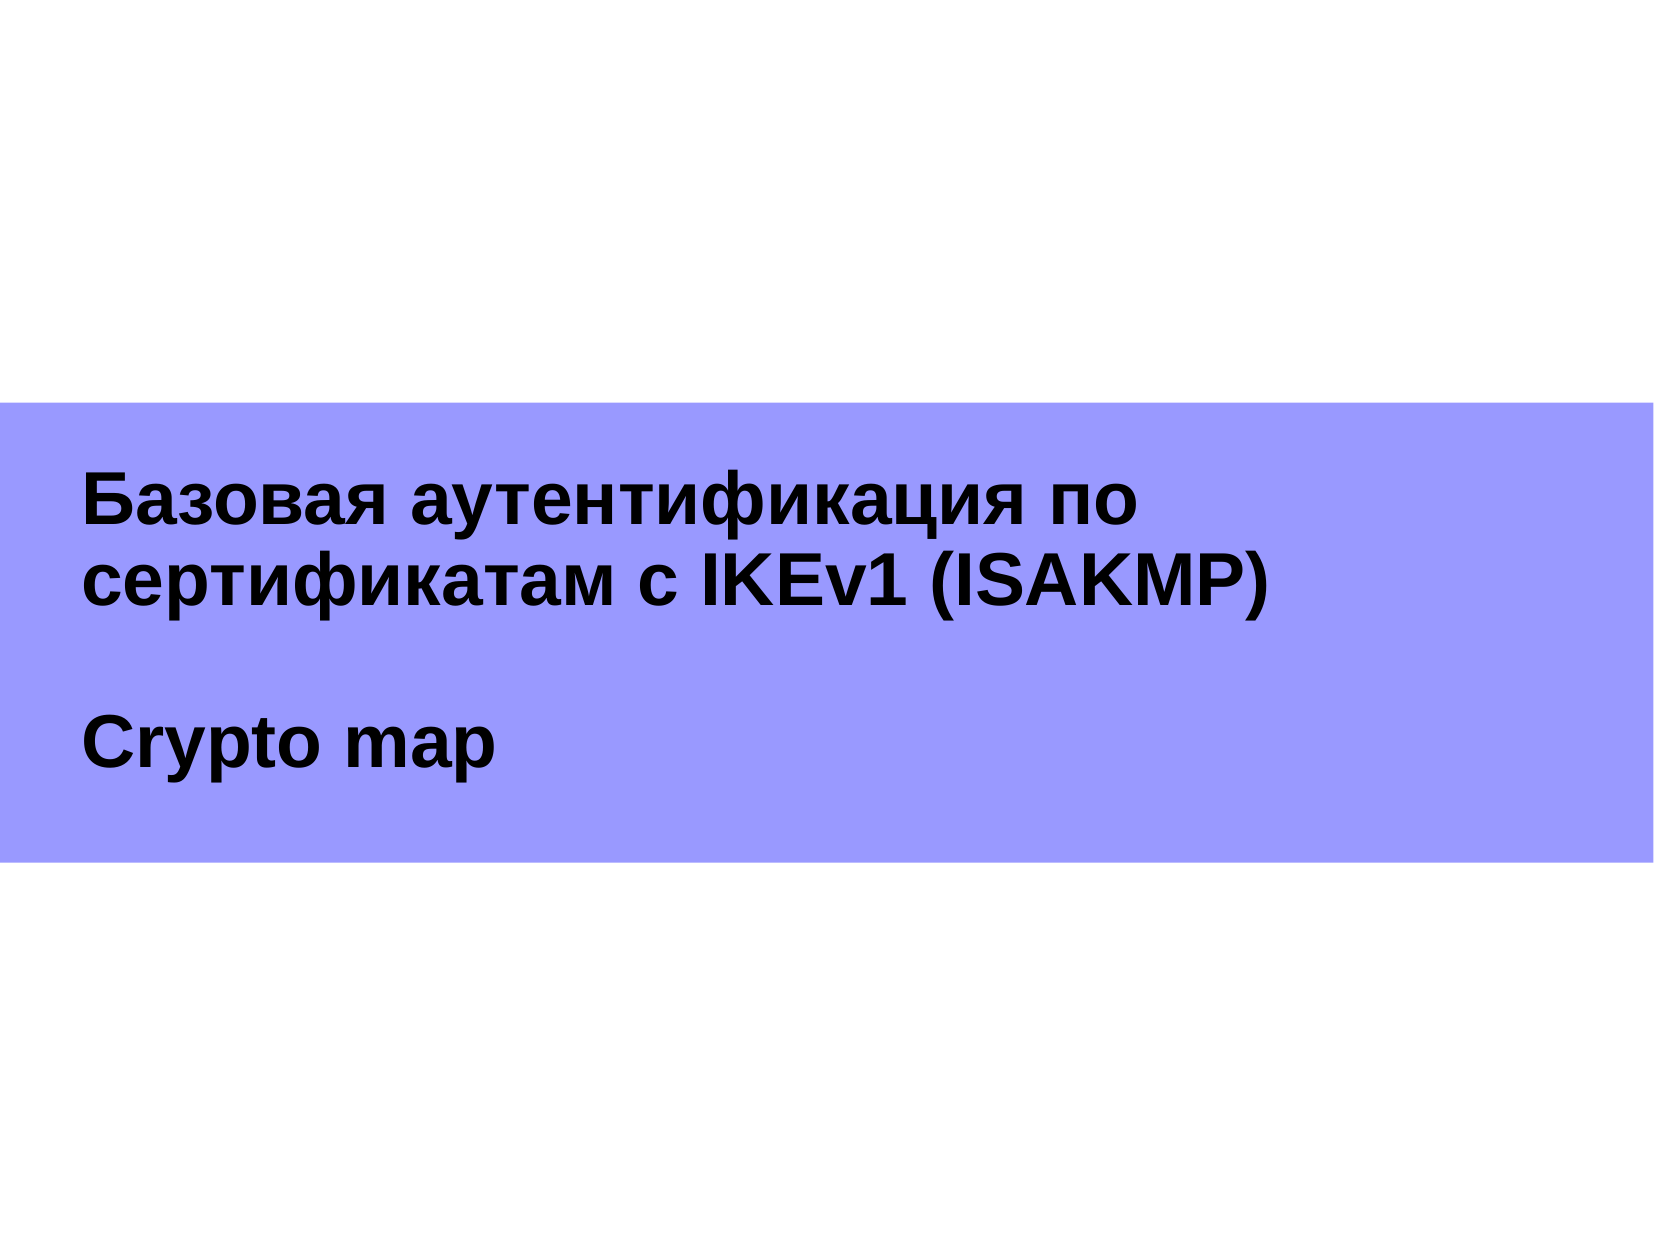

Базовая аутентификация по сертификатам с IKEv1 (ISAKMP)
Crypto map